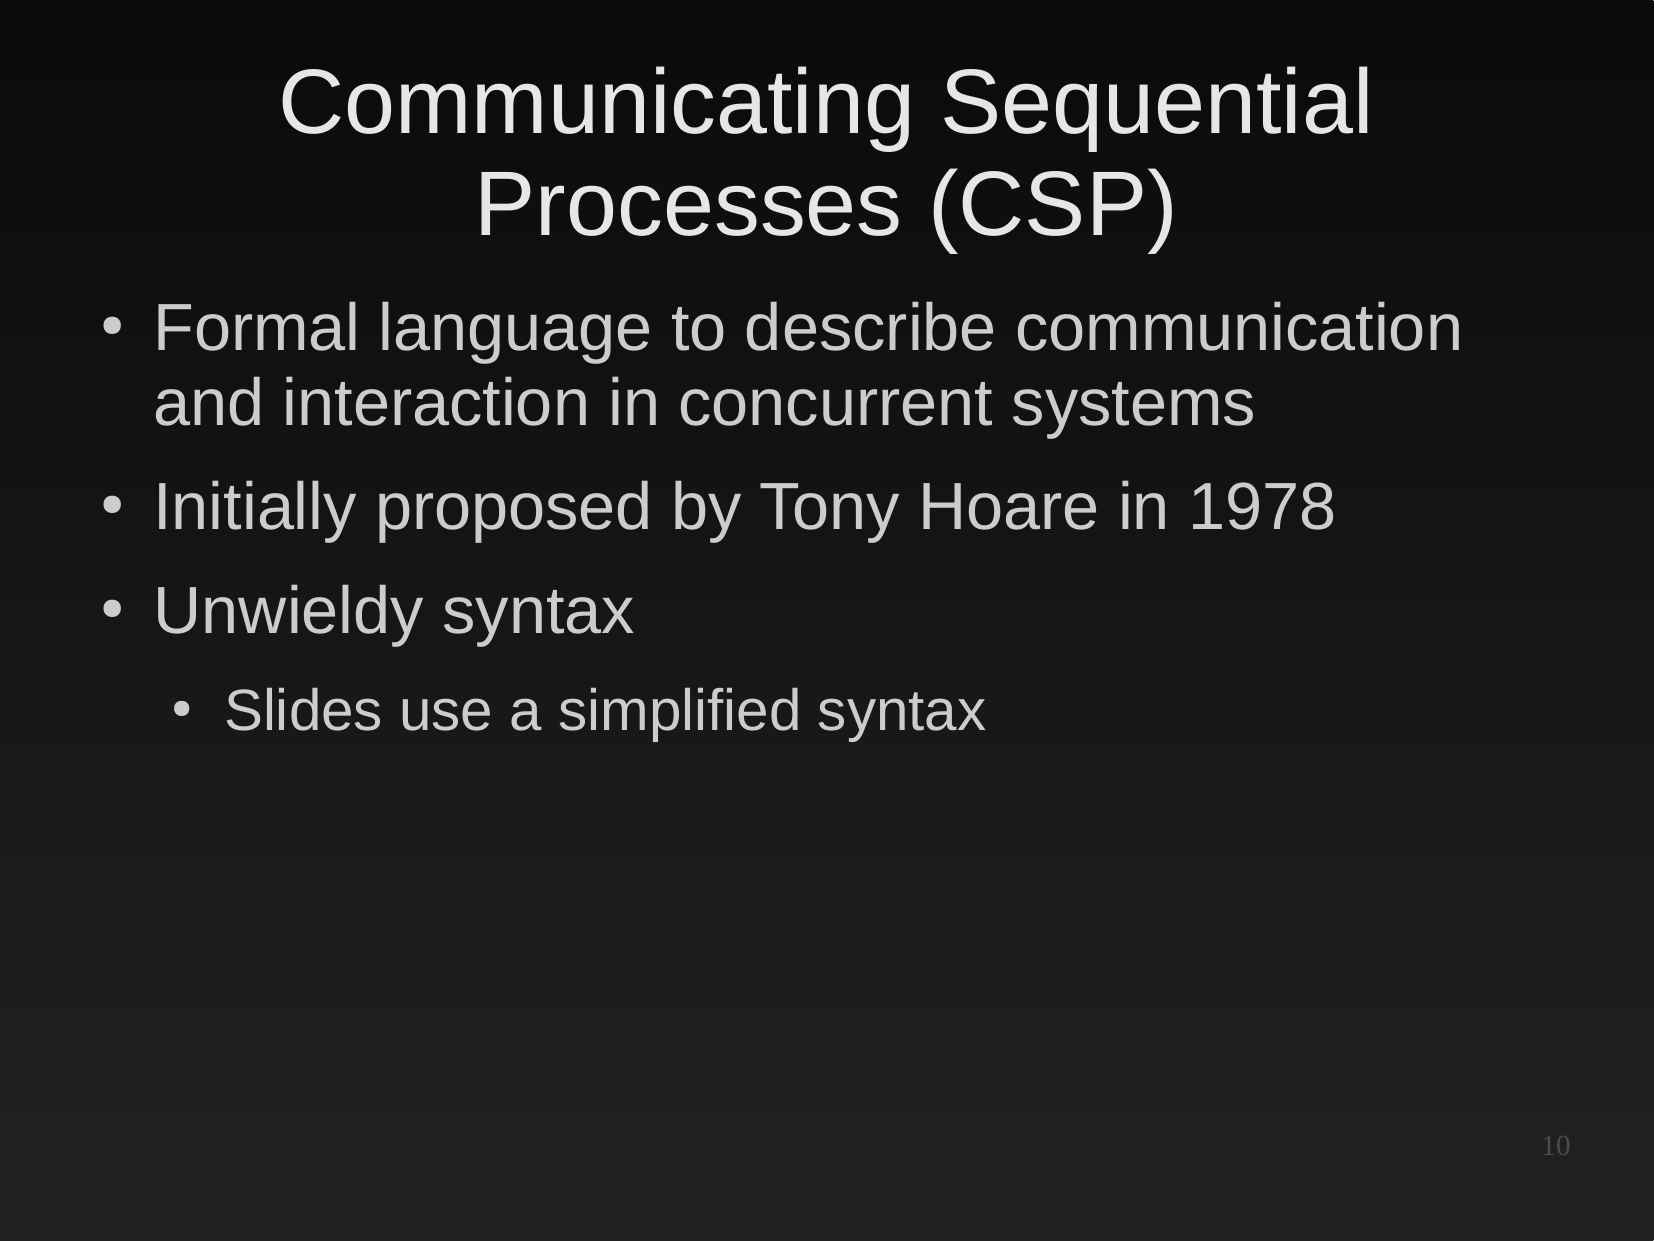

# Communicating Sequential Processes (CSP)
Formal language to describe communication and interaction in concurrent systems
Initially proposed by Tony Hoare in 1978
Unwieldy syntax
Slides use a simplified syntax
10